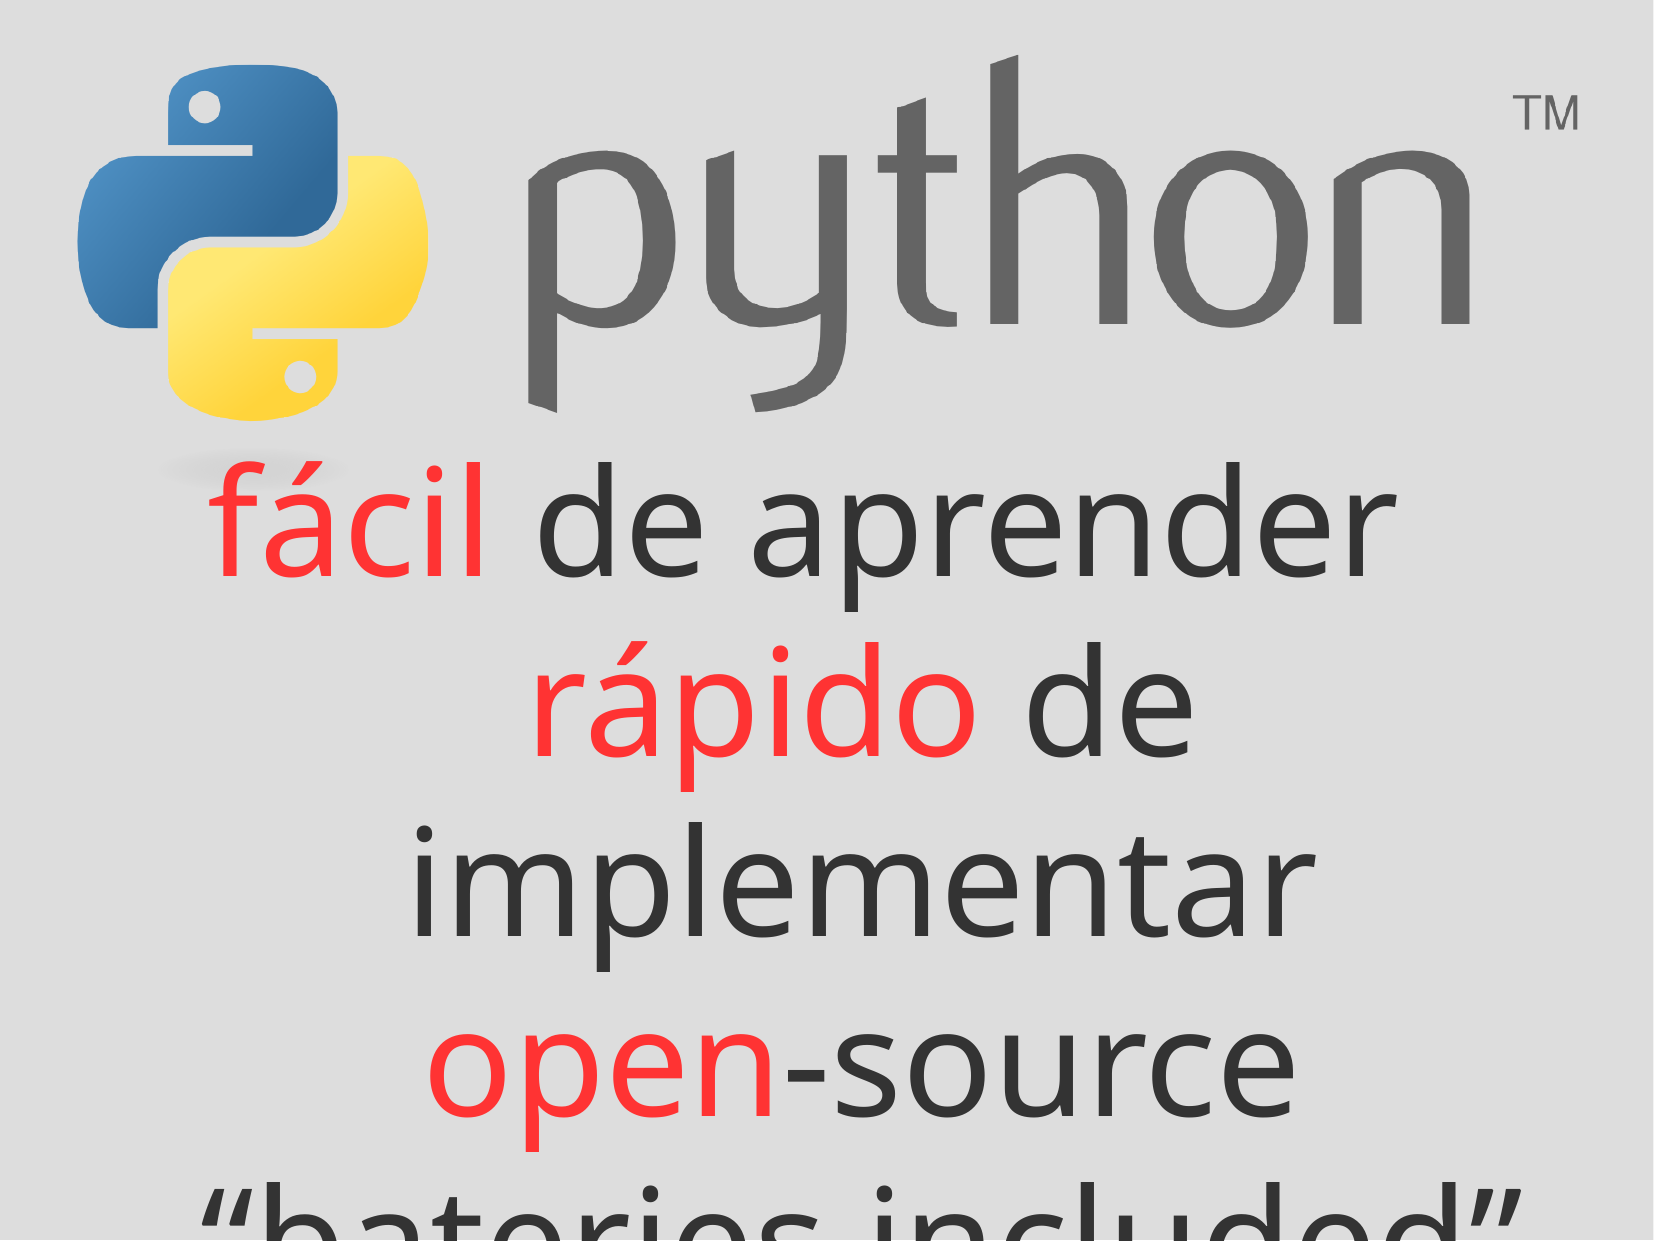

# fácil de aprender rápido de implementar open-source “bateries included”